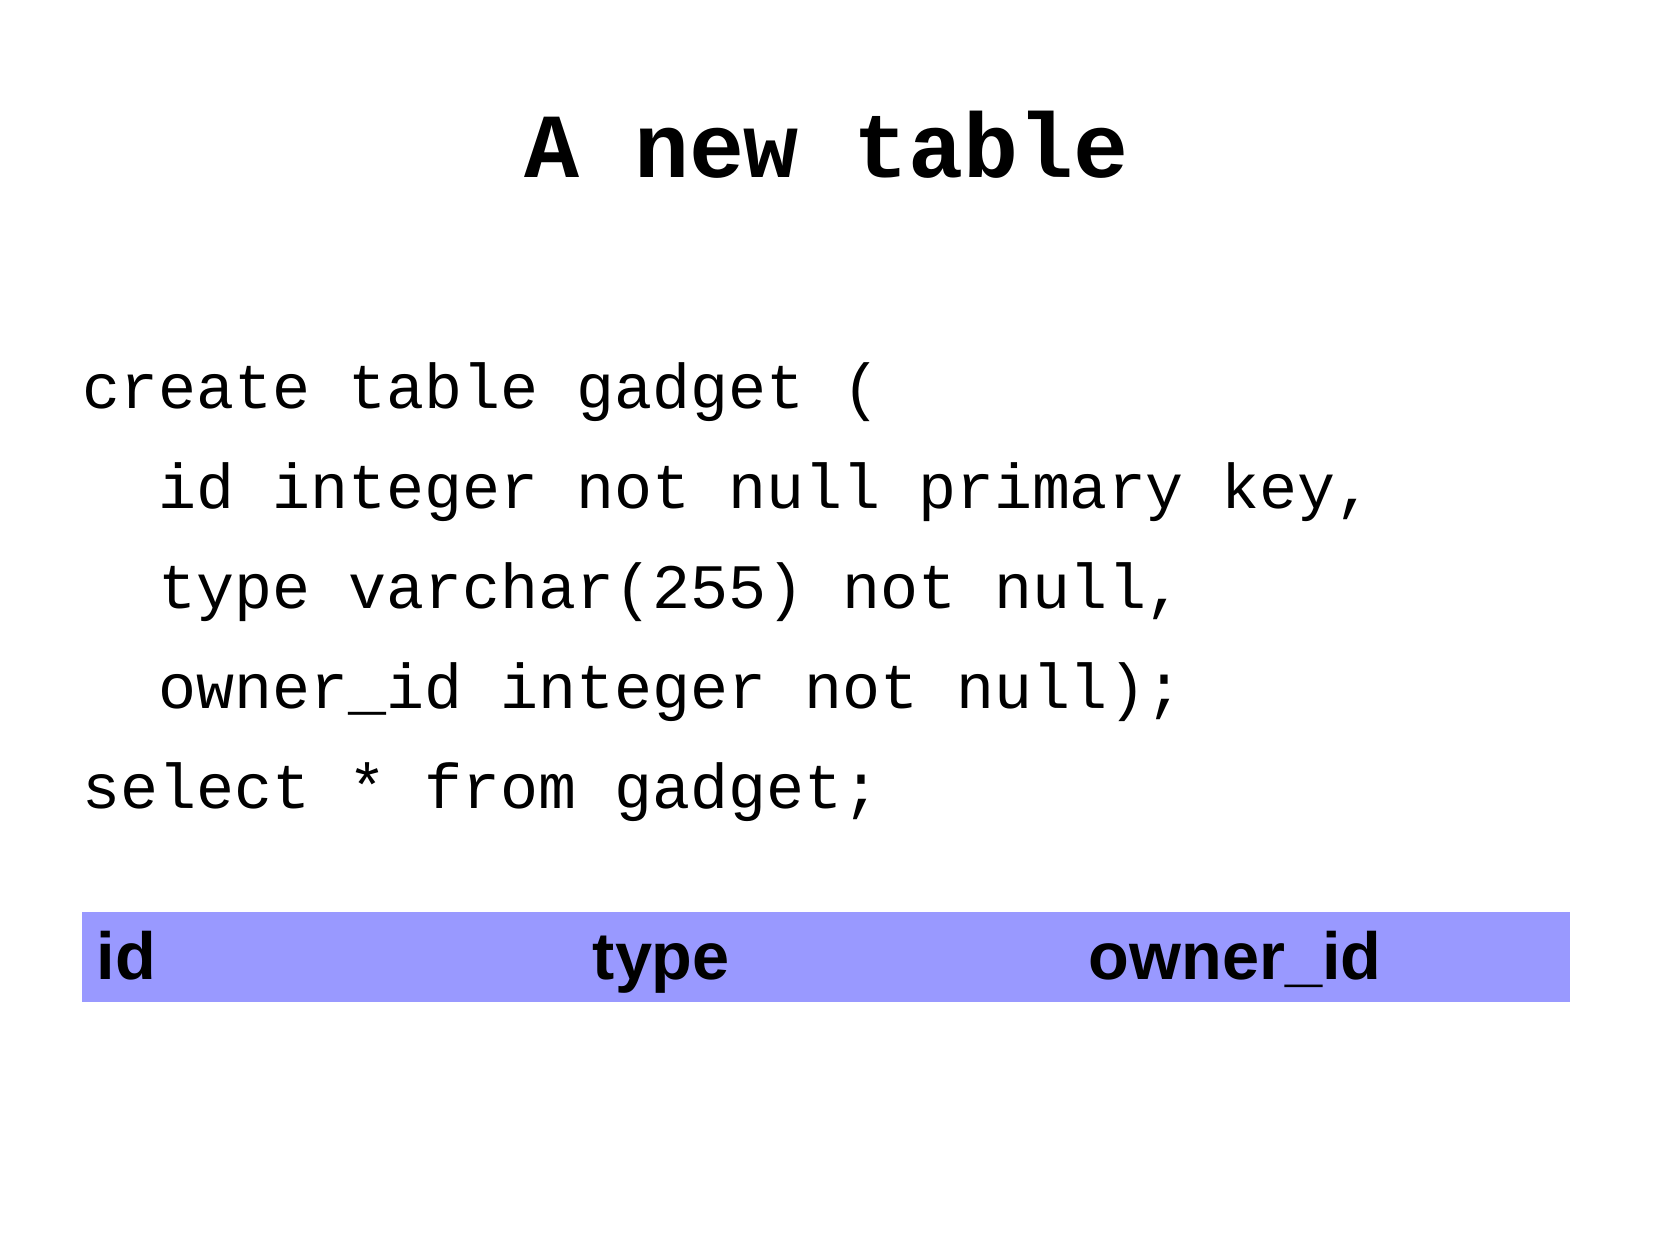

# A new table
create table gadget (
 id integer not null primary key,
 type varchar(255) not null,
 owner_id integer not null);
select * from gadget;
| id | type | owner\_id |
| --- | --- | --- |